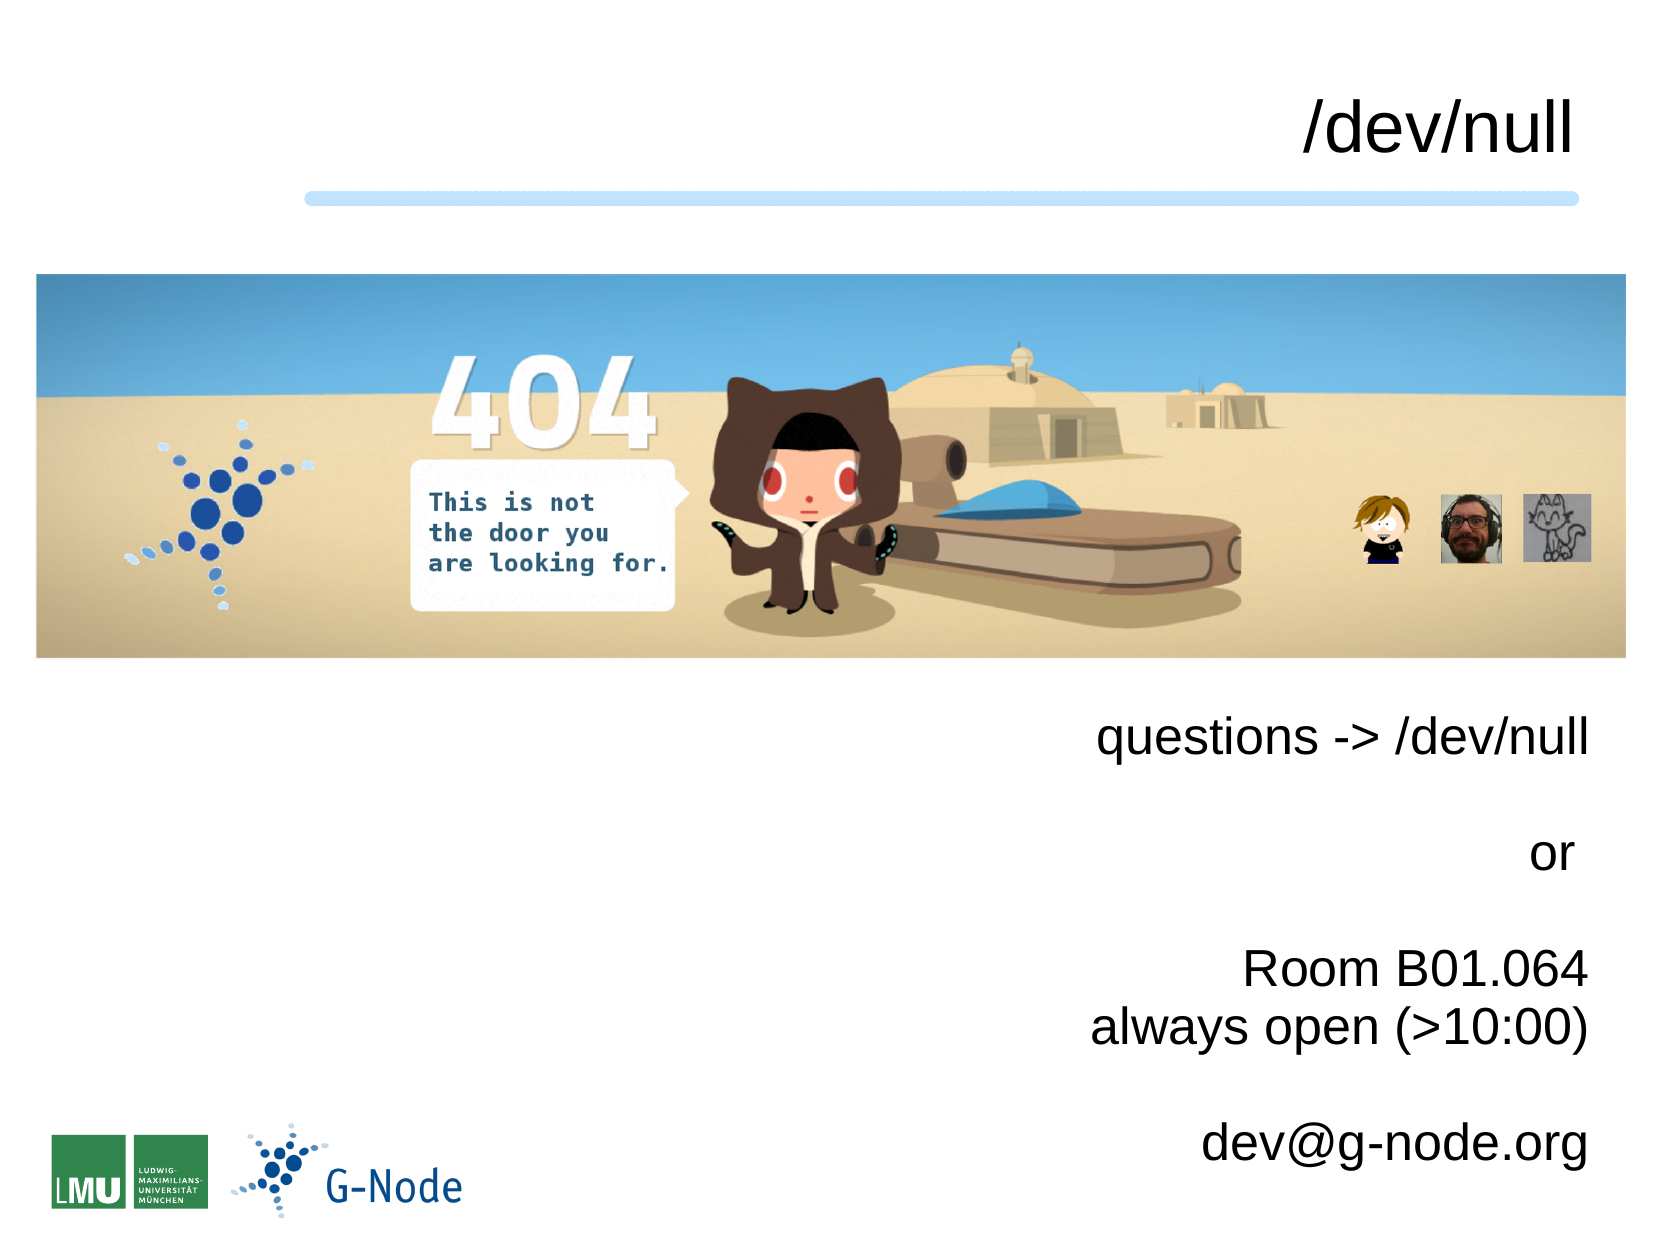

/dev/null
questions -> /dev/null
or
Room B01.064
always open (>10:00)
dev@g-node.org